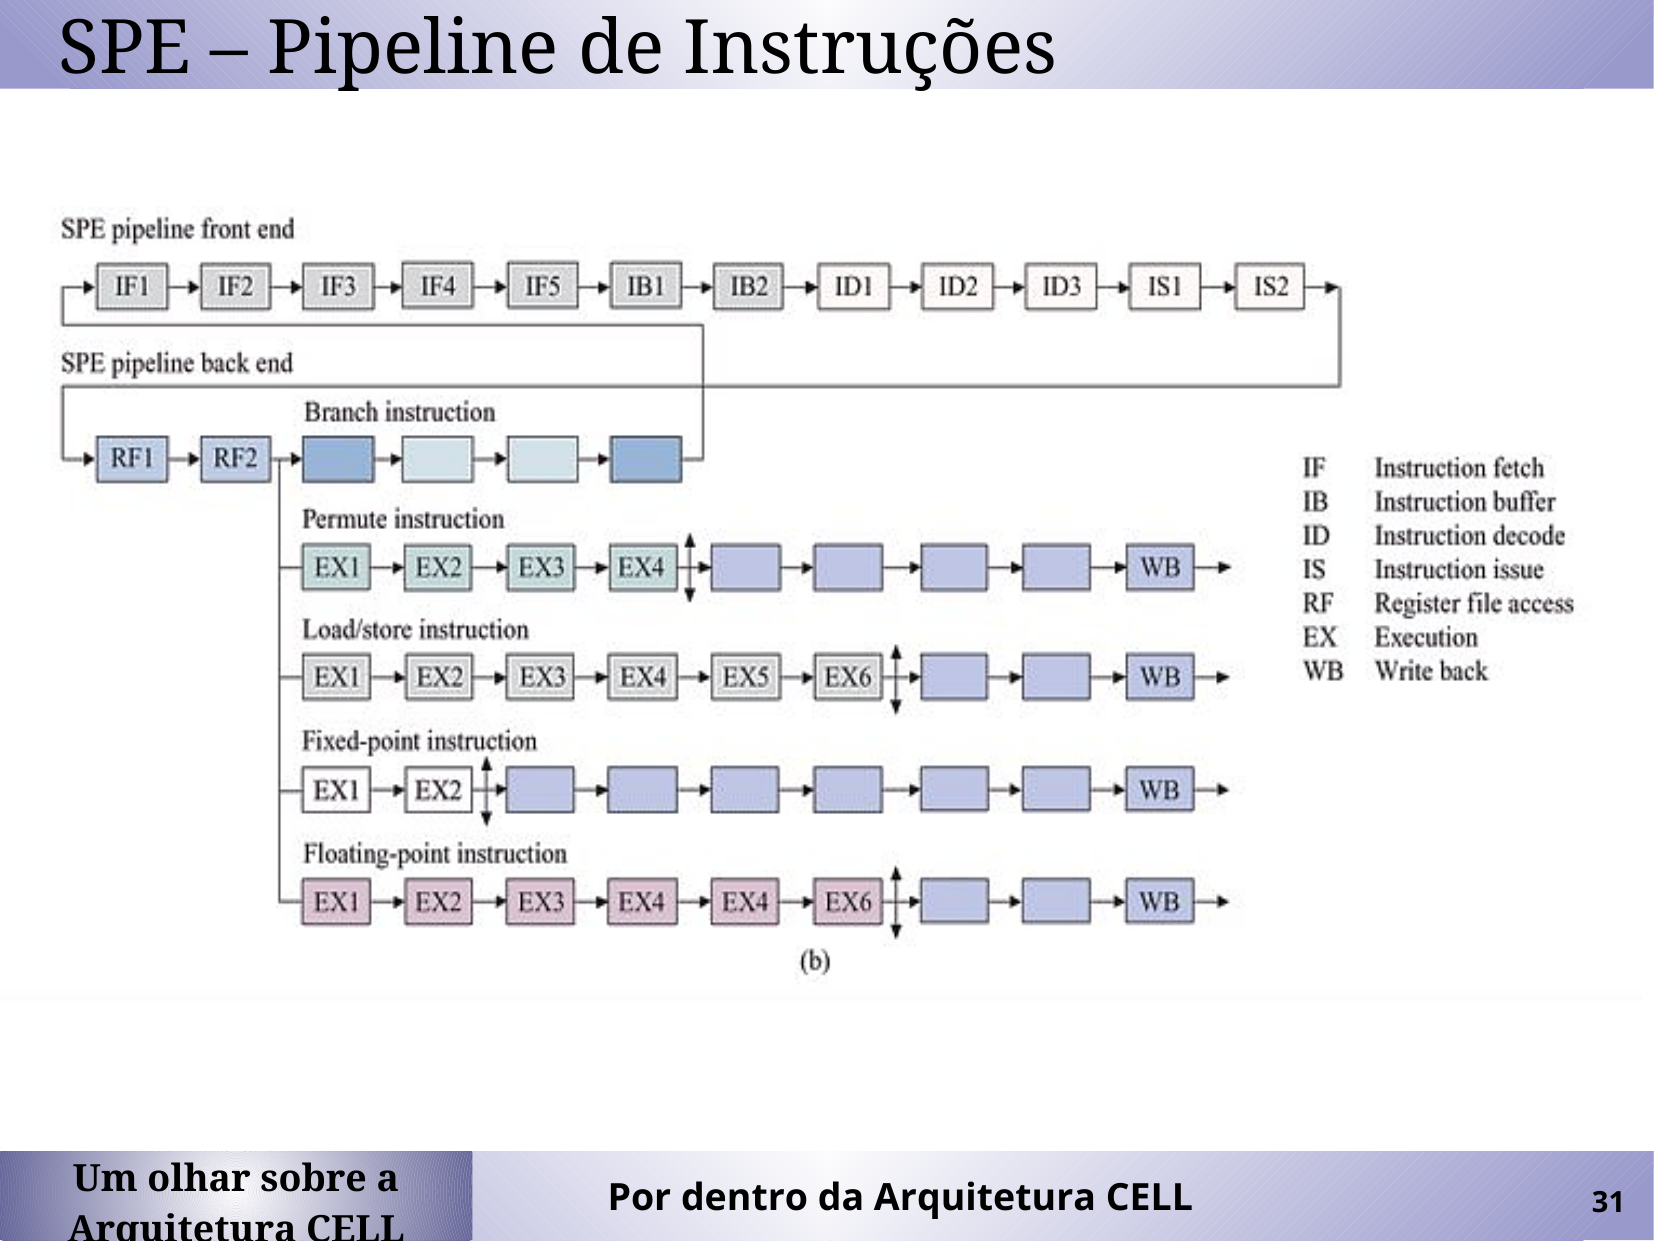

# SPE – Pipeline de Instruções
Por dentro da Arquitetura CELL
31